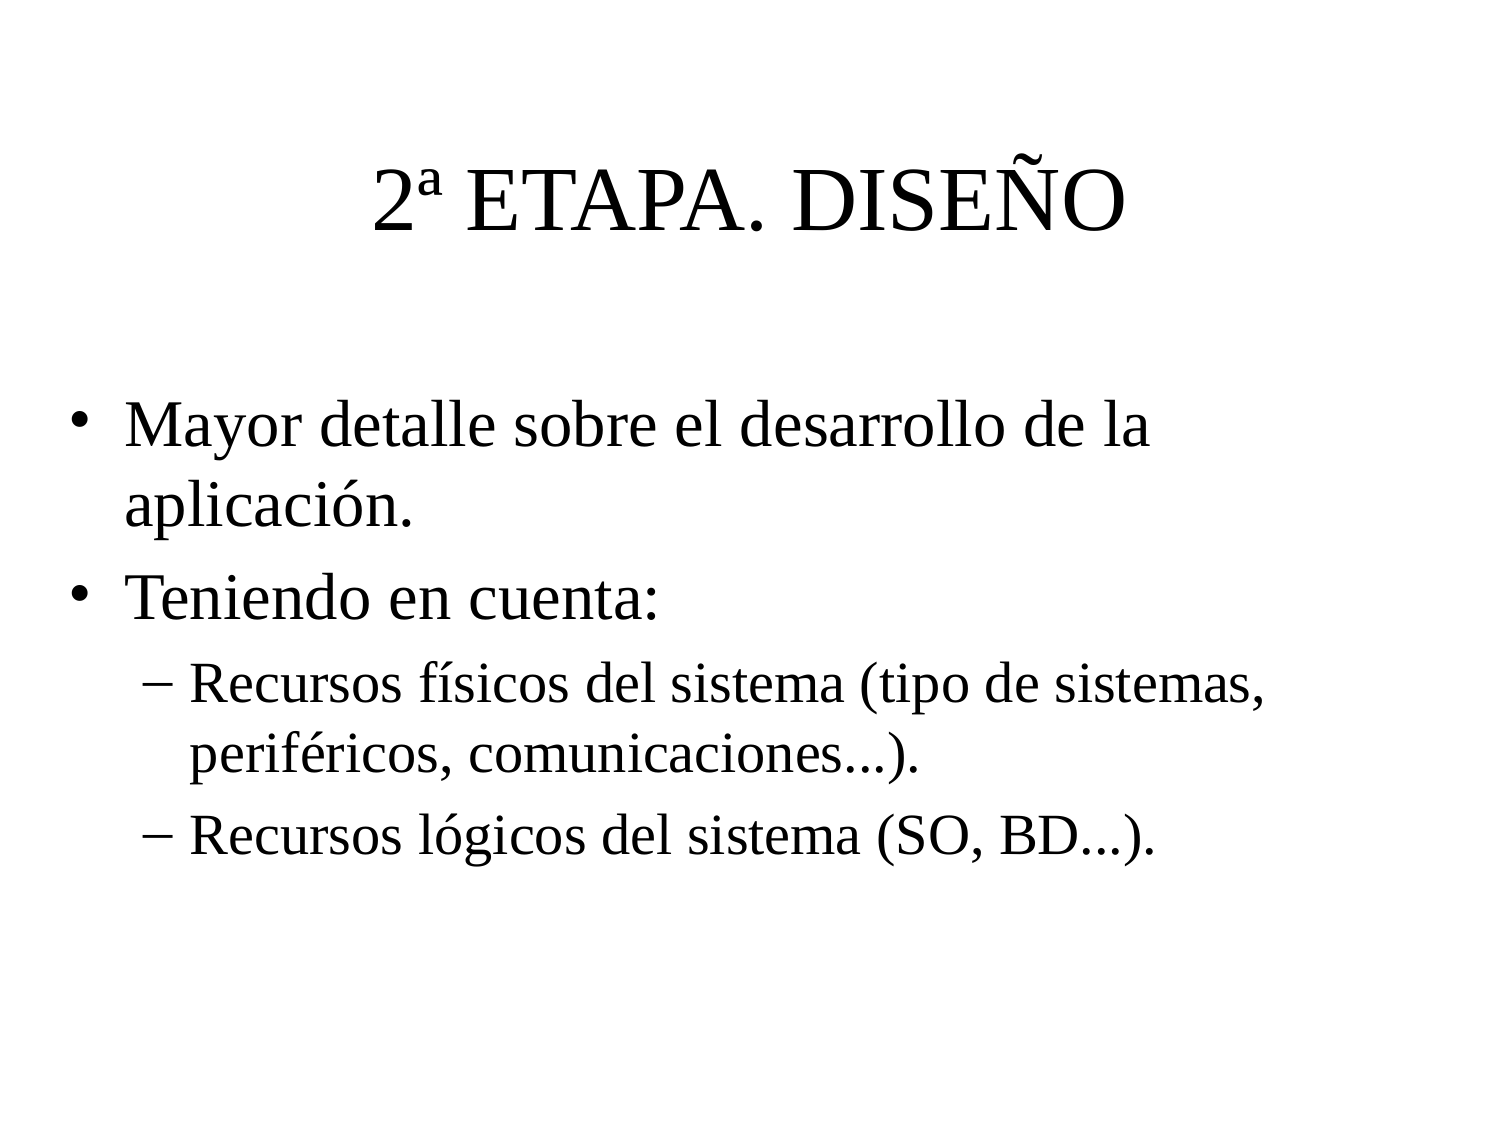

# 2ª ETAPA. DISEÑO
Mayor detalle sobre el desarrollo de la aplicación.
Teniendo en cuenta:
Recursos físicos del sistema (tipo de sistemas, periféricos, comunicaciones...).
Recursos lógicos del sistema (SO, BD...).